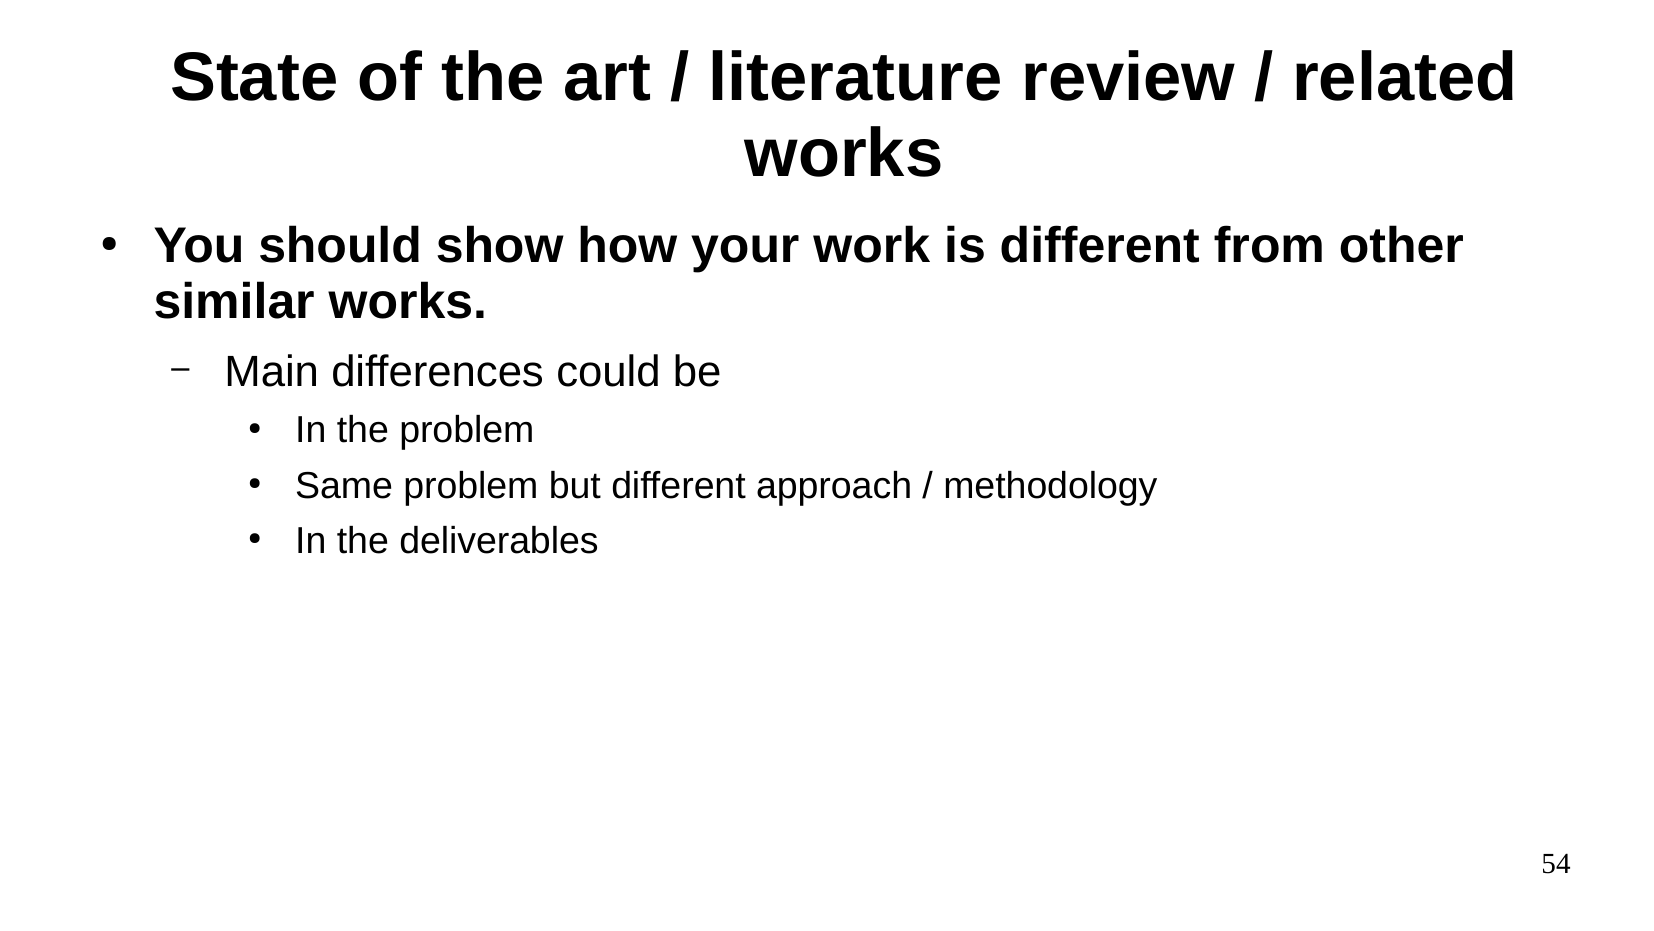

# State of the art / literature review / related works
You should show how your work is different from other similar works.
Main differences could be
In the problem
Same problem but different approach / methodology
In the deliverables
54